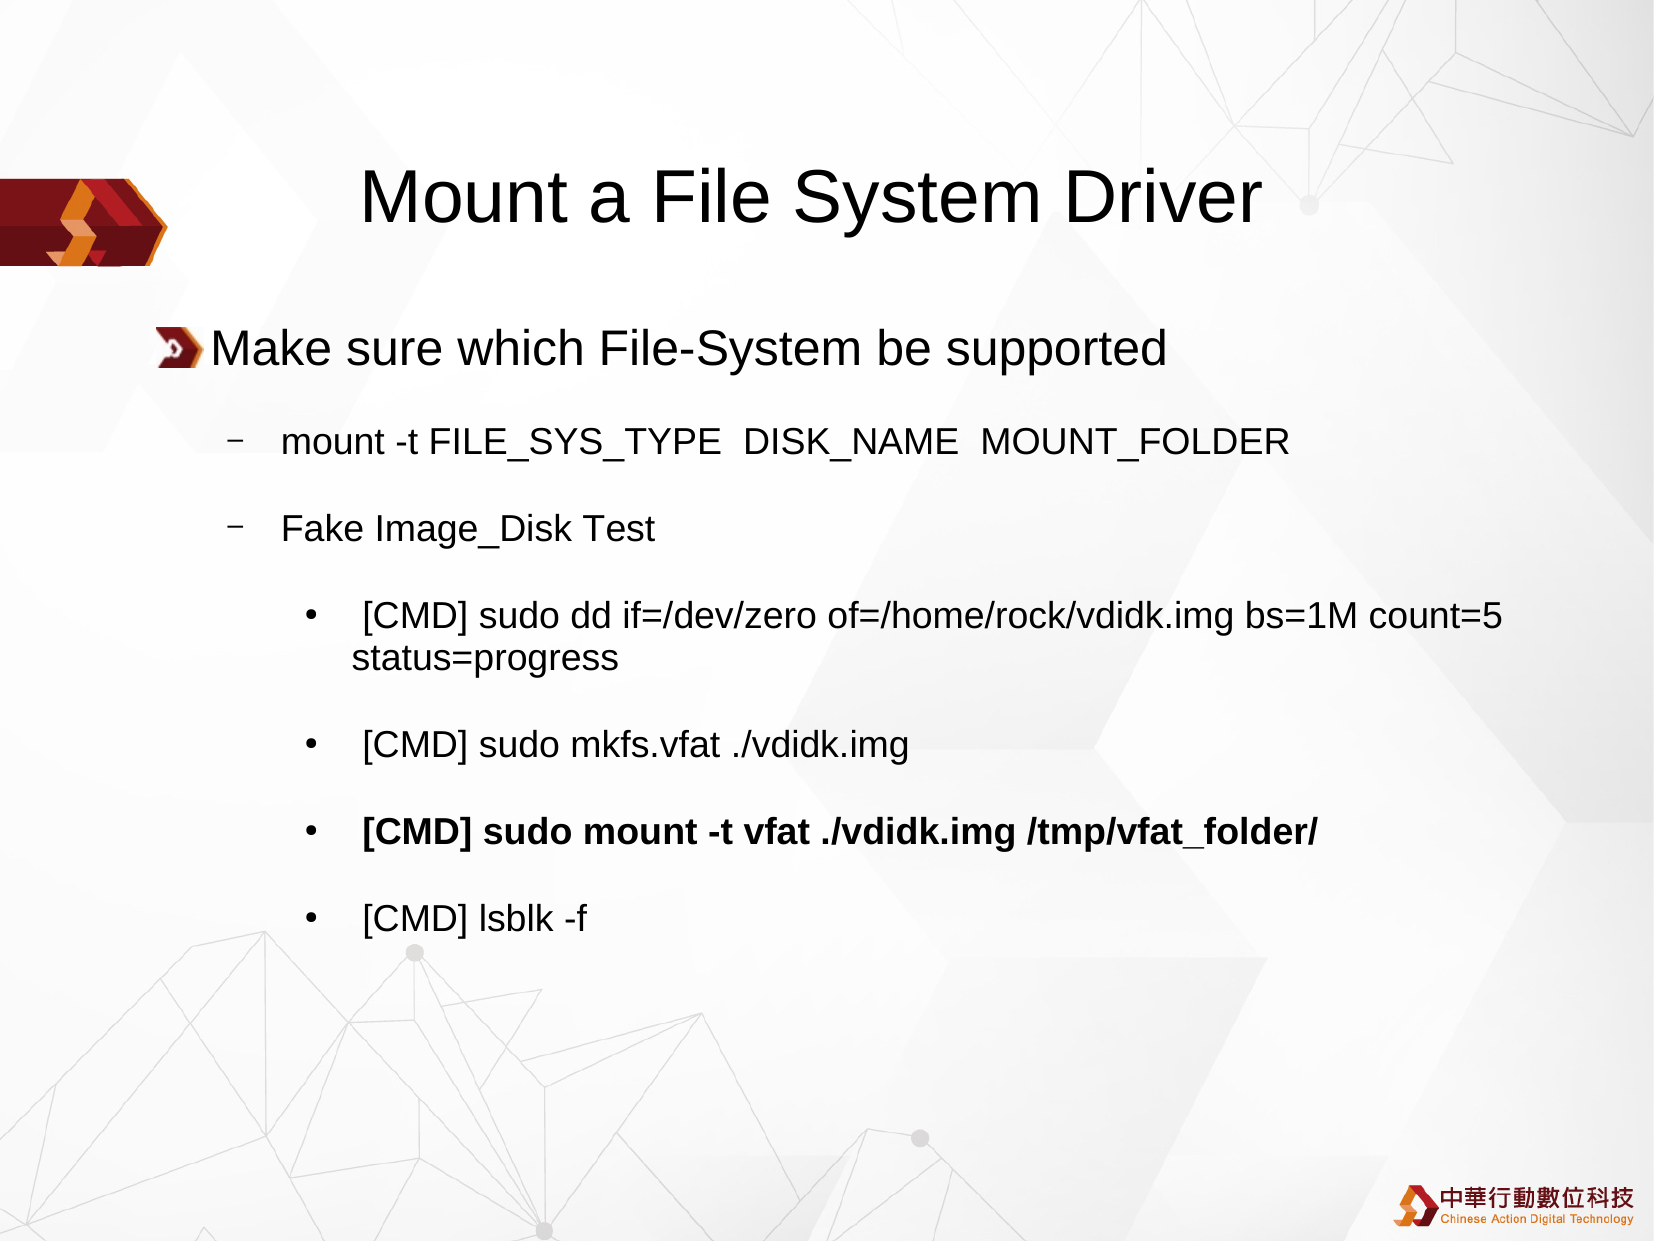

# Mount a File System Driver
Make sure which File-System be supported
mount -t FILE_SYS_TYPE DISK_NAME MOUNT_FOLDER
Fake Image_Disk Test
 [CMD] sudo dd if=/dev/zero of=/home/rock/vdidk.img bs=1M count=5 status=progress
 [CMD] sudo mkfs.vfat ./vdidk.img
 [CMD] sudo mount -t vfat ./vdidk.img /tmp/vfat_folder/
 [CMD] lsblk -f